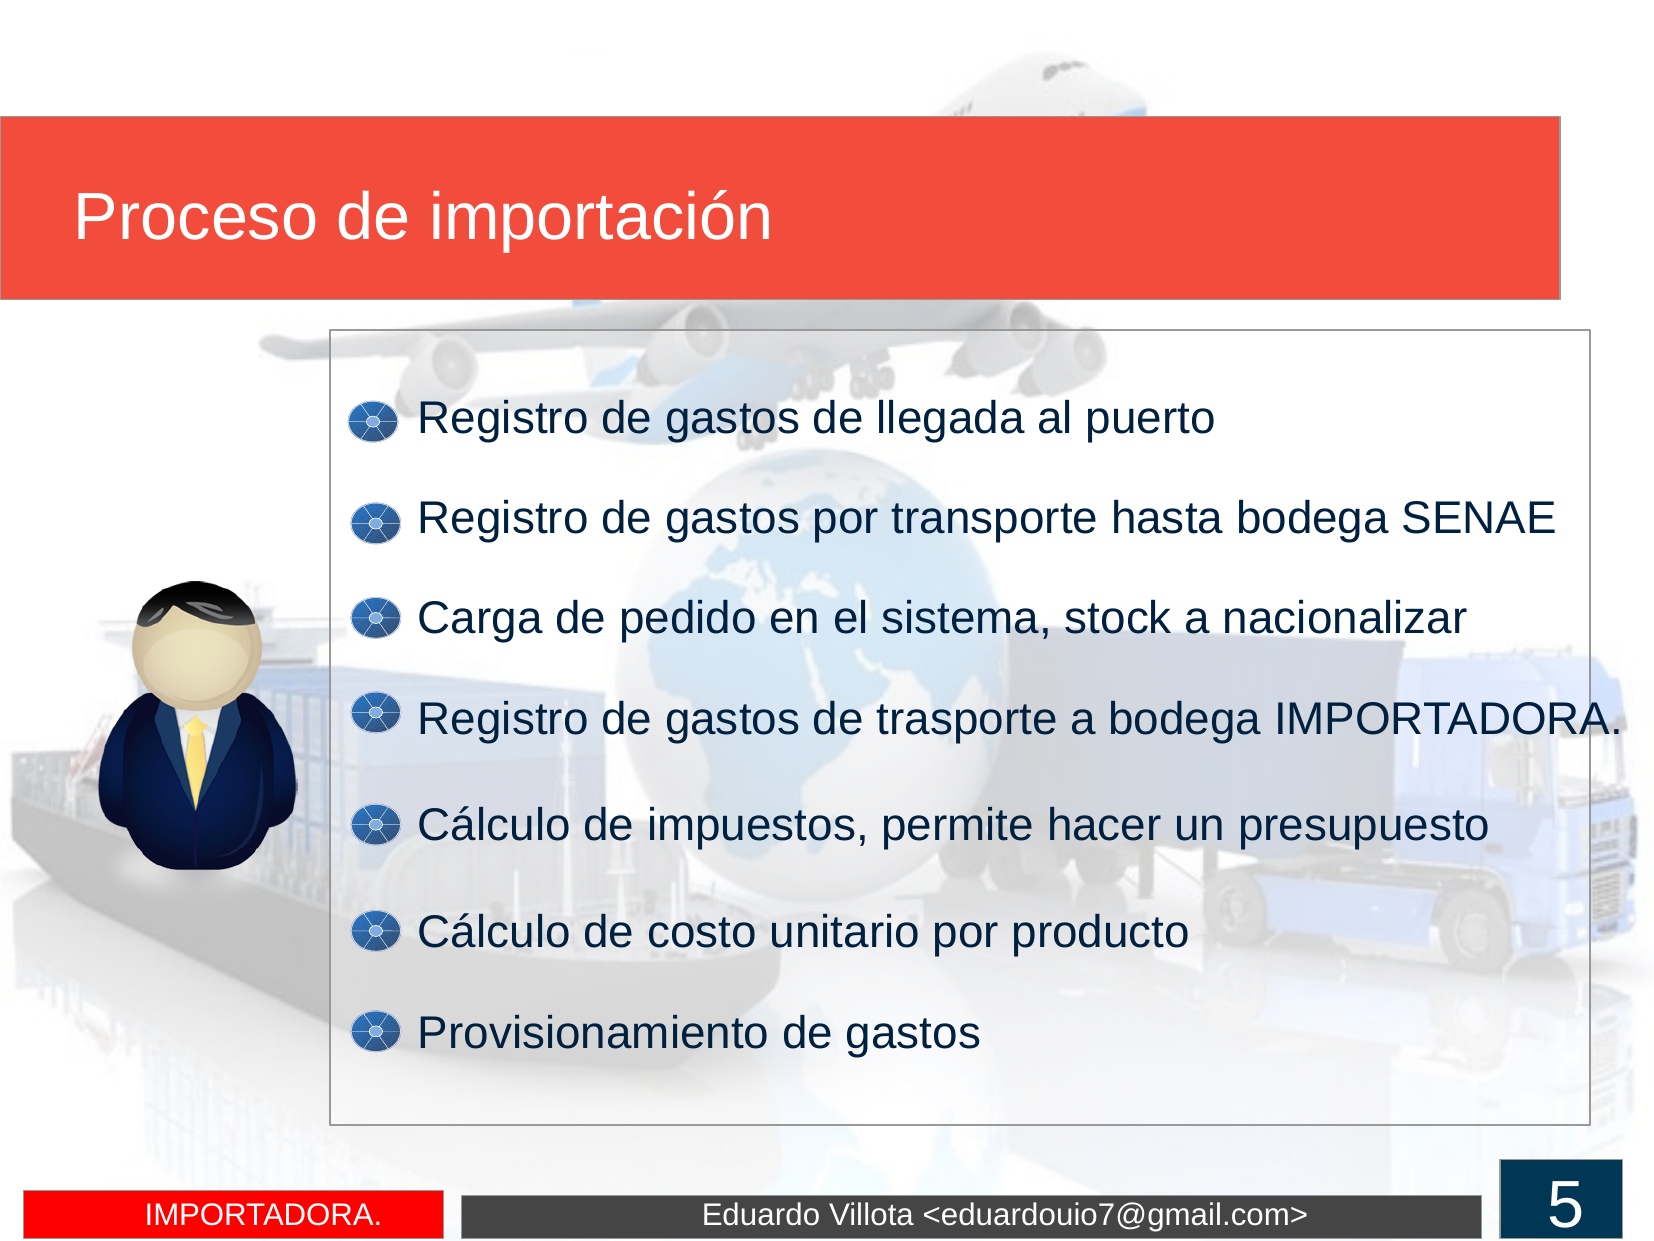

Proceso de importación
Registro de gastos de llegada al puerto
Registro de gastos por transporte hasta bodega SENAE
Carga de pedido en el sistema, stock a nacionalizar
Registro de gastos de trasporte a bodega IMPORTADORA.
Cálculo de impuestos, permite hacer un presupuesto
Cálculo de costo unitario por producto
Provisionamiento de gastos
5
IMPORTADORA.
Eduardo Villota <eduardouio7@gmail.com>